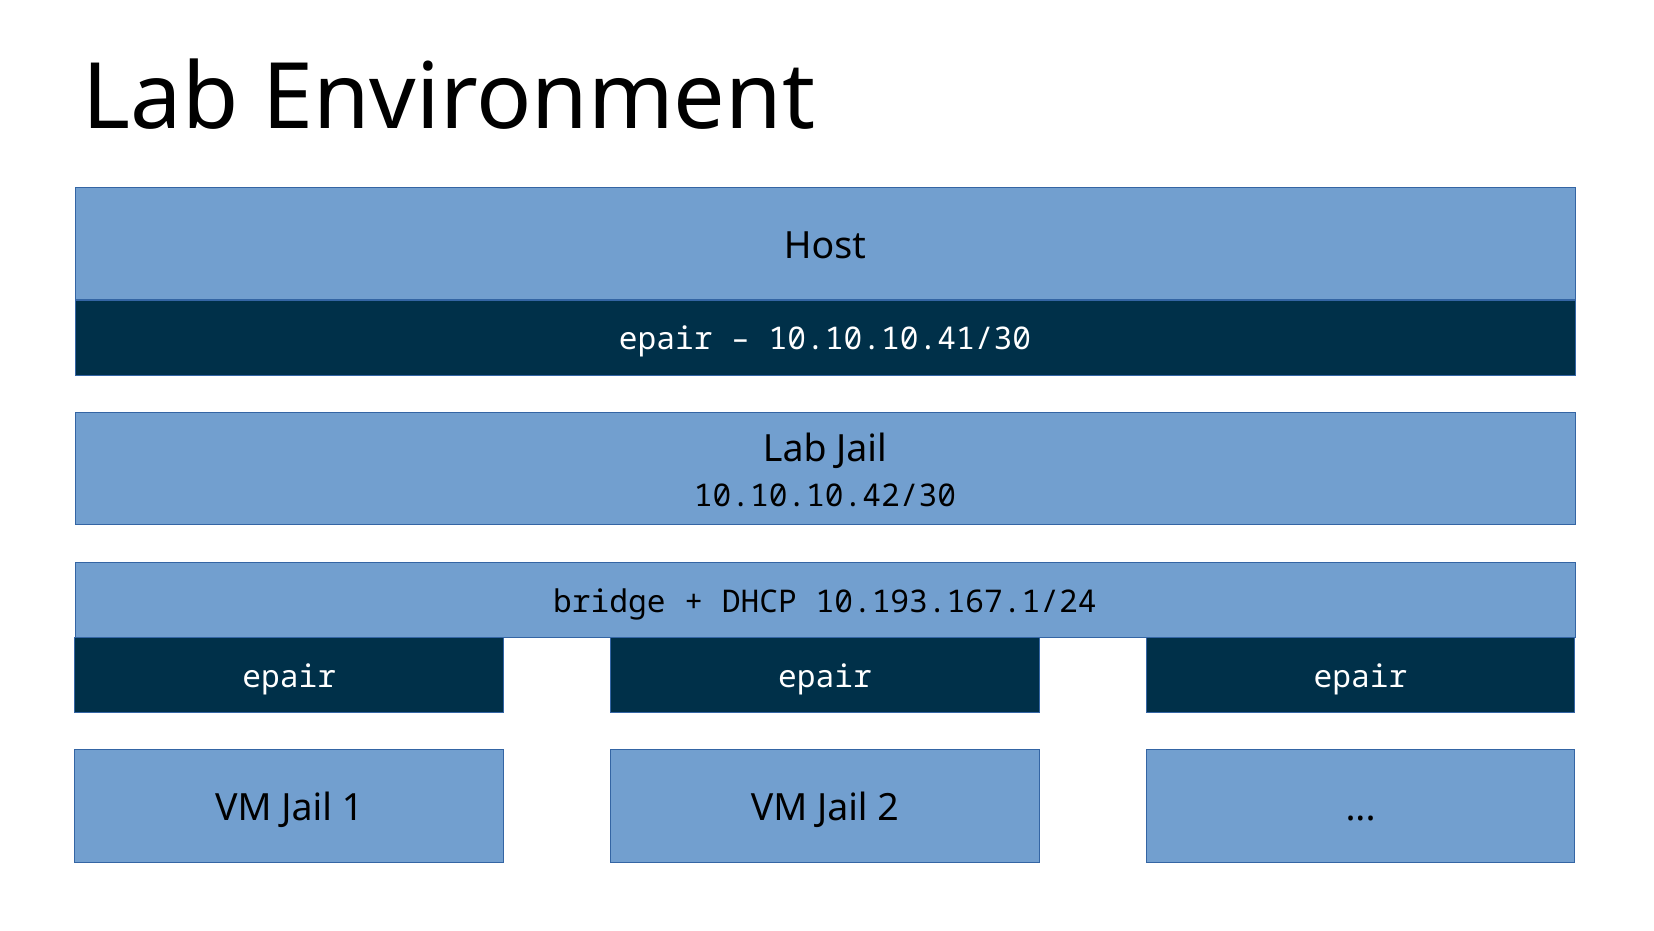

# Lab Environment
Host
epair – 10.10.10.41/30
Lab Jail
10.10.10.42/30
bridge + DHCP 10.193.167.1/24
epair
epair
epair
VM Jail 1
VM Jail 2
...